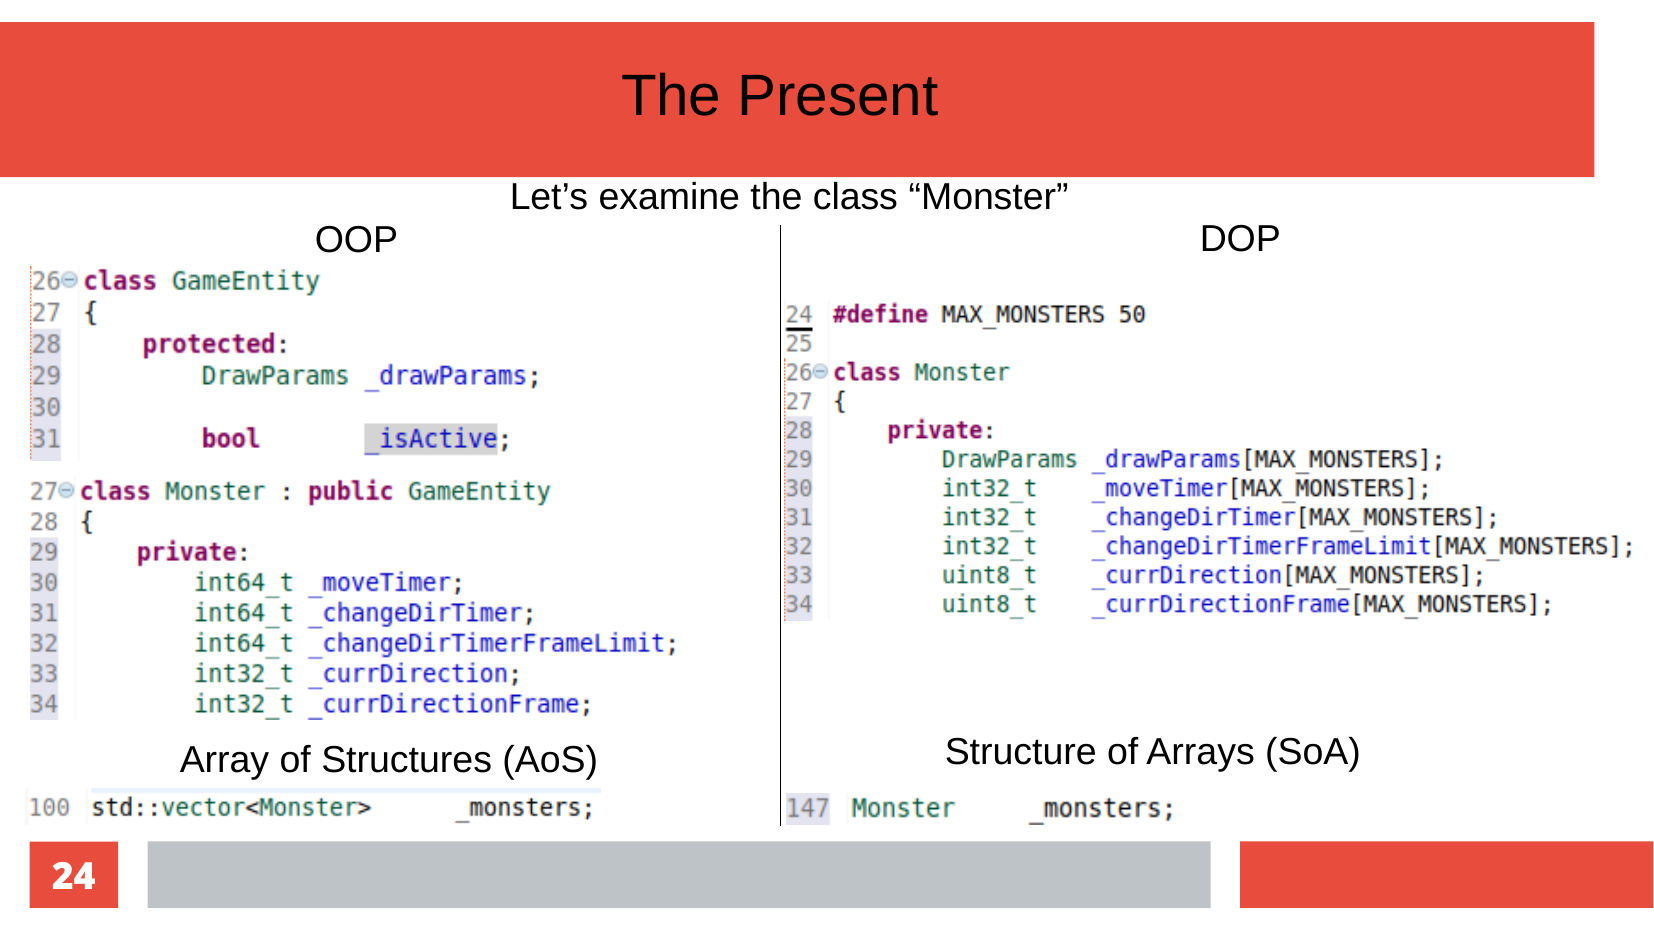

The Present
Let’s examine the class “Monster”
DOP
OOP
Structure of Arrays (SoA)
Array of Structures (AoS)
24